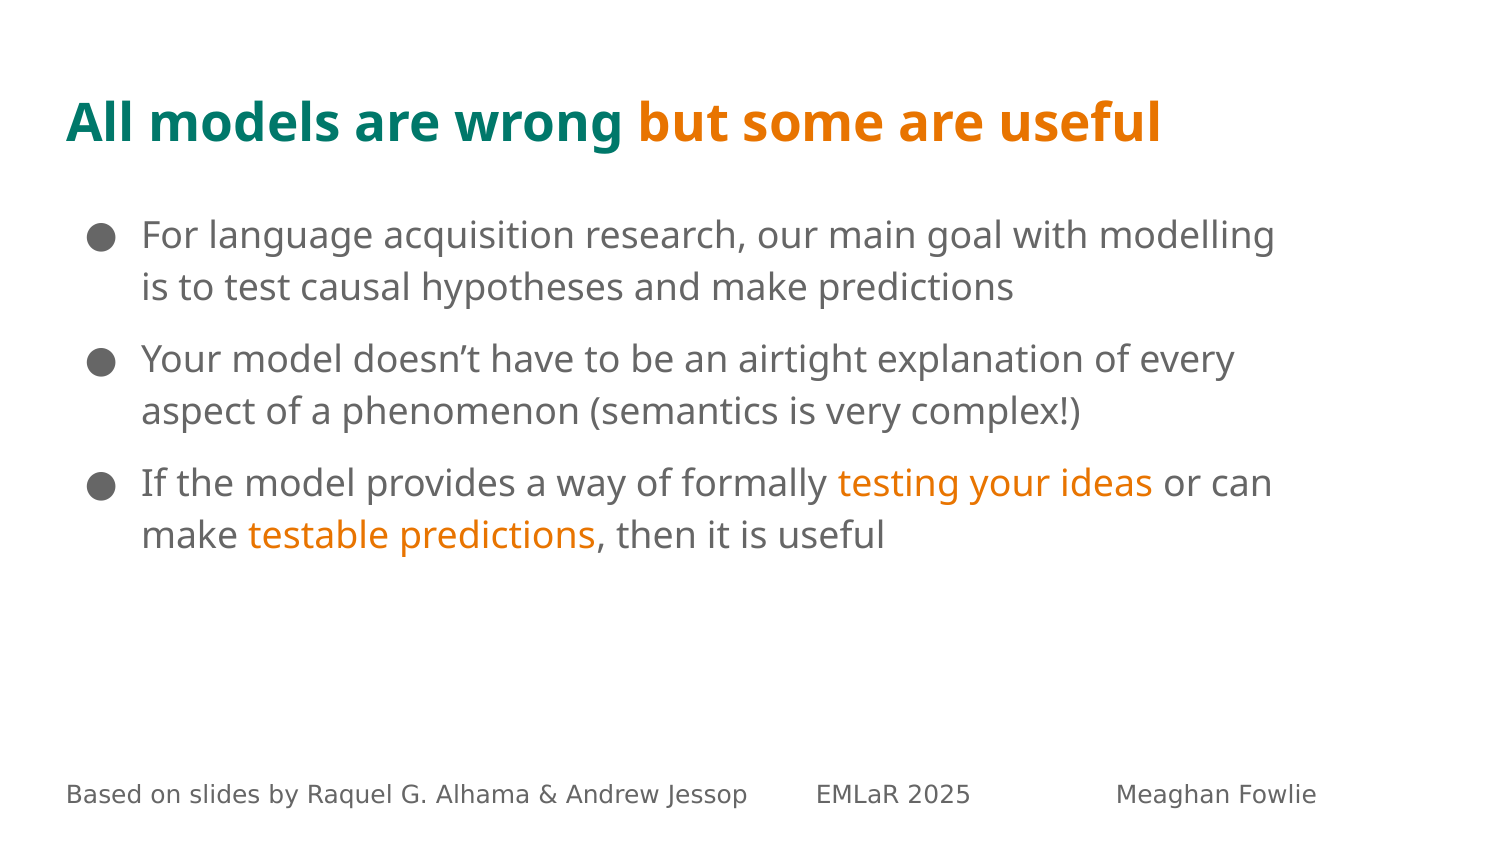

# All models are wrong but some are useful
For language acquisition research, our main goal with modelling is to test causal hypotheses and make predictions
Your model doesn’t have to be an airtight explanation of every aspect of a phenomenon (semantics is very complex!)
If the model provides a way of formally testing your ideas or can make testable predictions, then it is useful